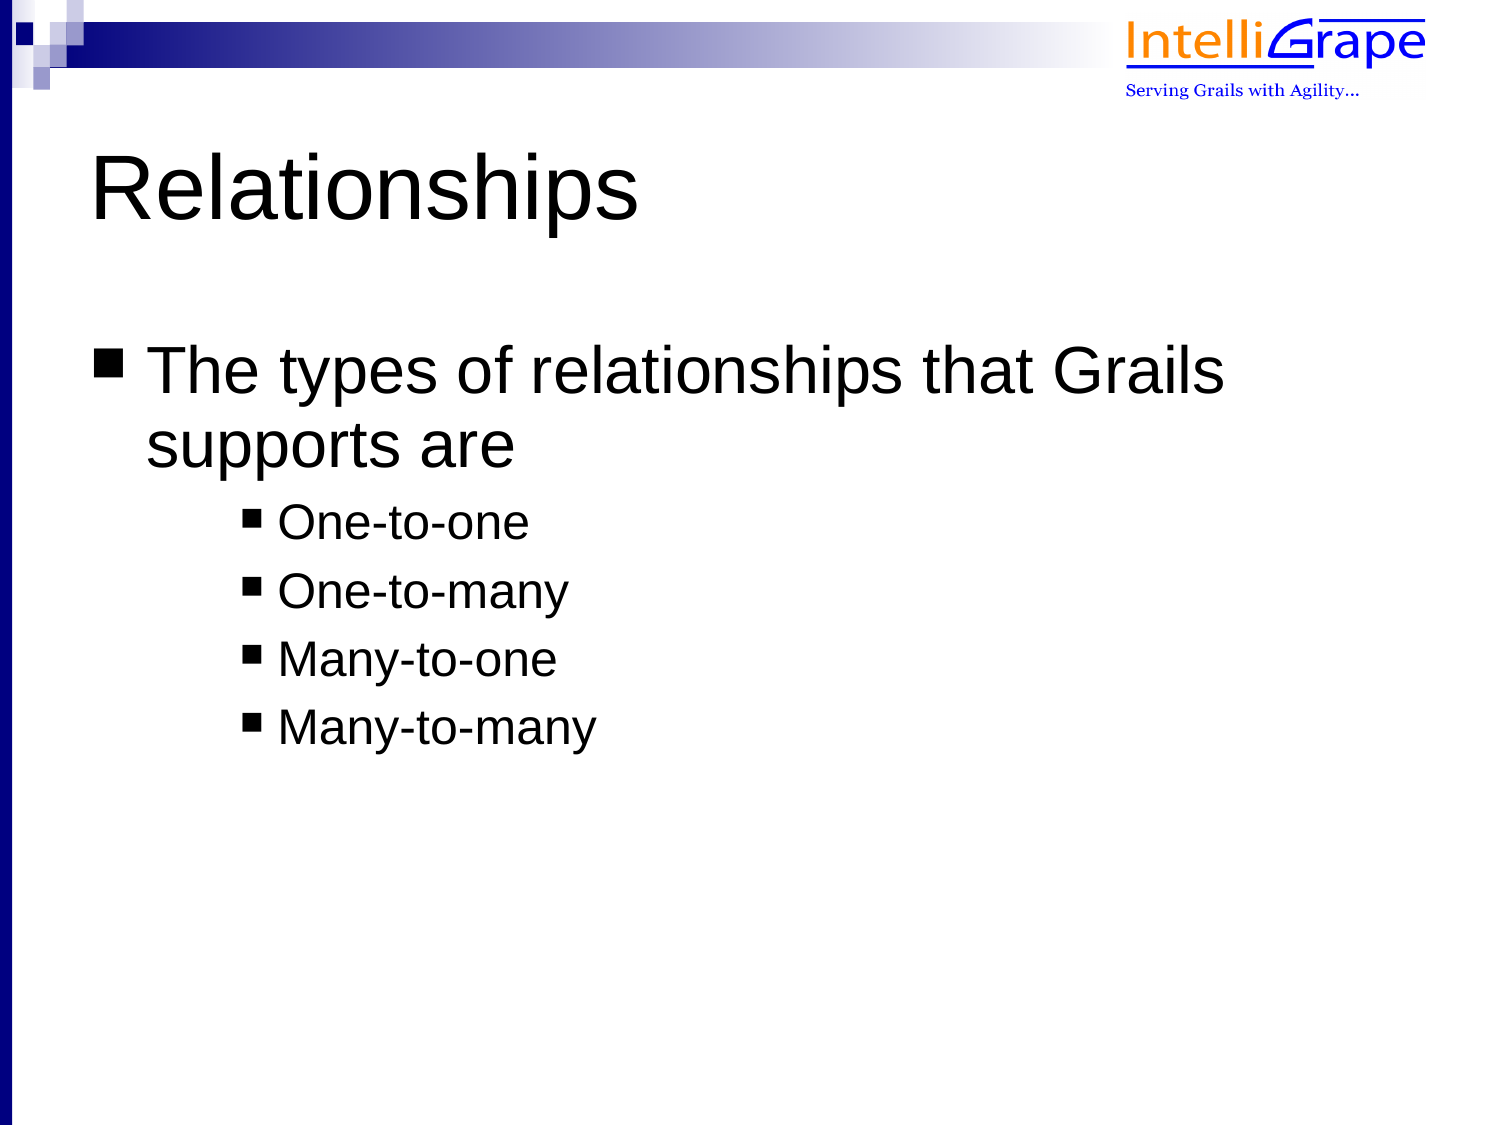

# Relationships
The types of relationships that Grails supports are
One-to-one
One-to-many
Many-to-one
Many-to-many